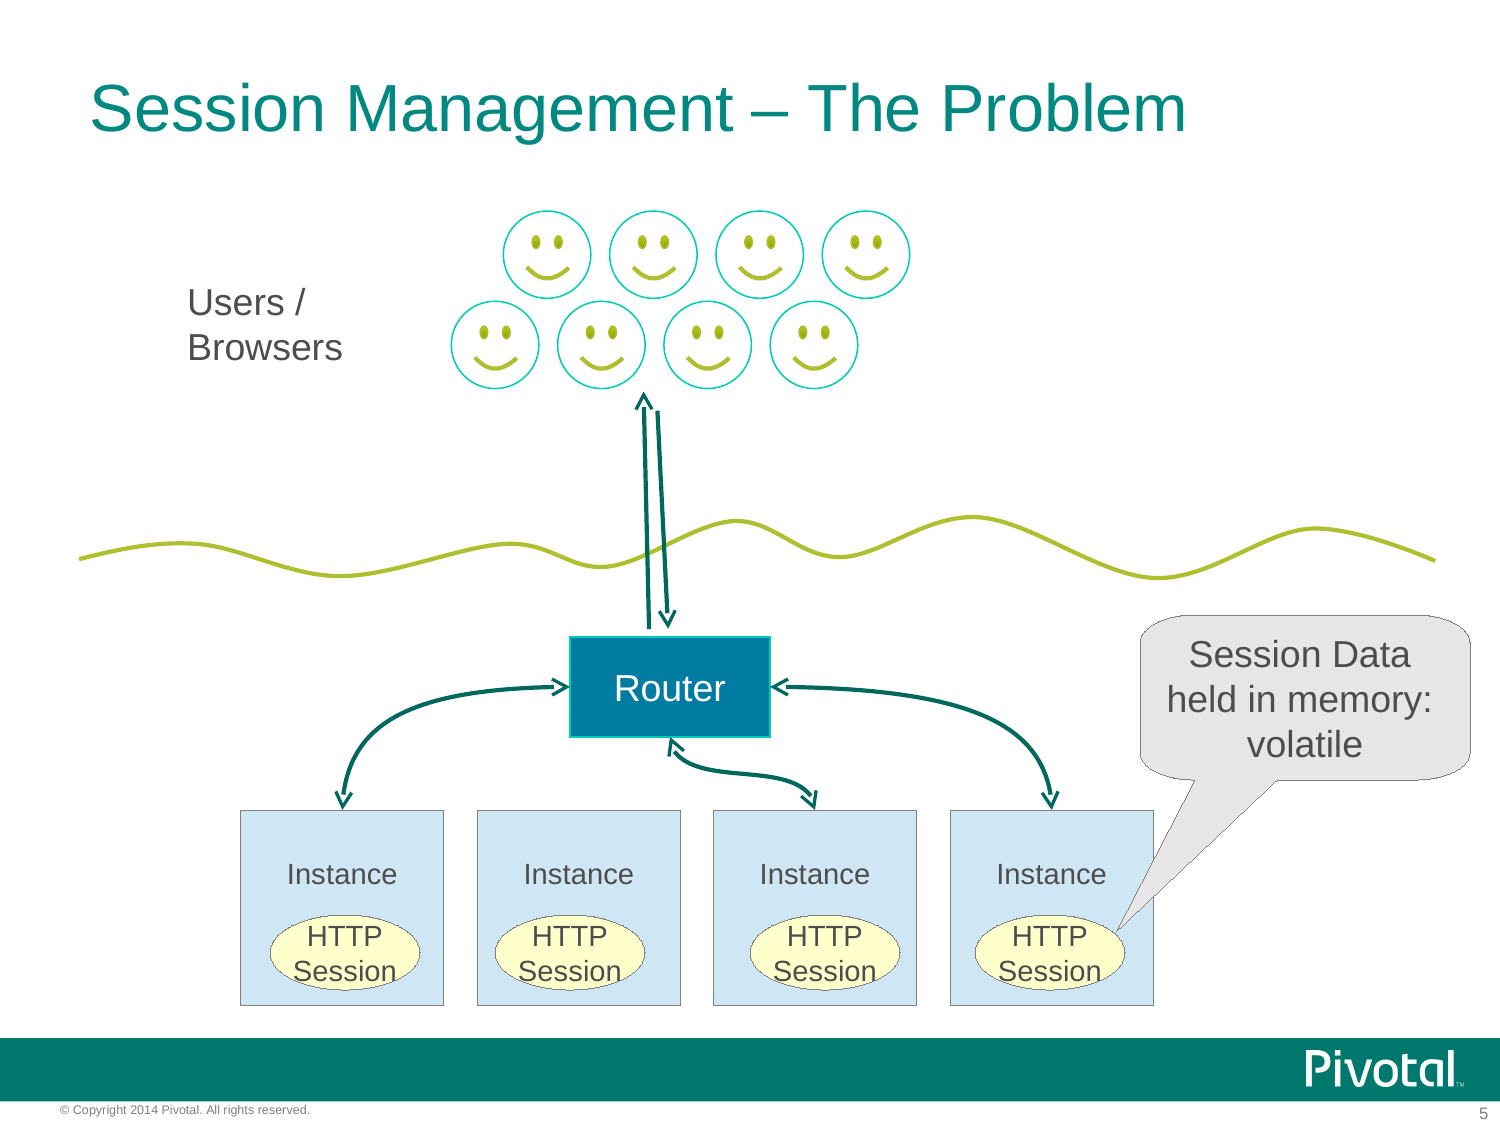

# Session Management – The Problem
Users /
Browsers
Session Data
held in memory:
volatile
Router
Instance
Instance
Instance
Instance
HTTP
Session
HTTP
Session
HTTP
Session
HTTP
Session